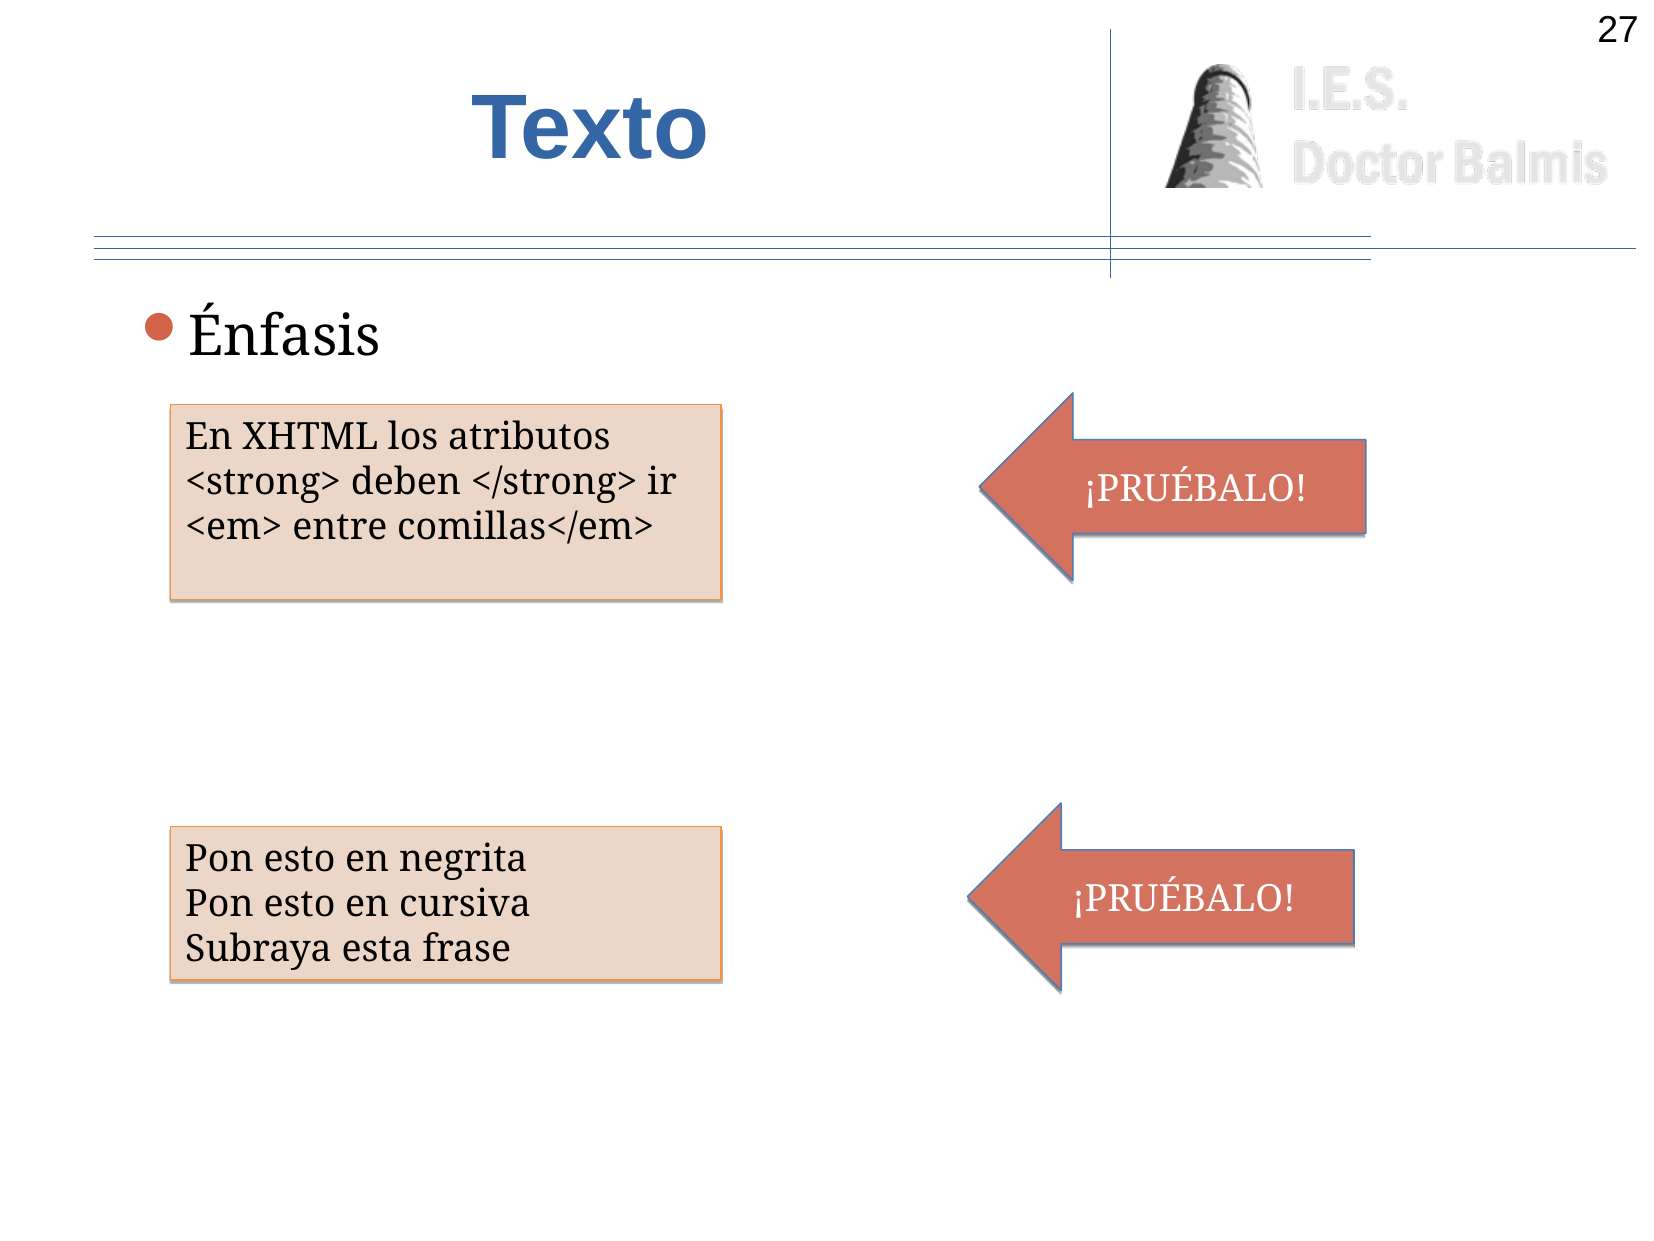

# Texto
Énfasis
¡PRUÉBALO!
En XHTML los atributos <strong> deben </strong> ir <em> entre comillas</em>
¡PRUÉBALO!
Pon esto en negrita
Pon esto en cursiva
Subraya esta frase